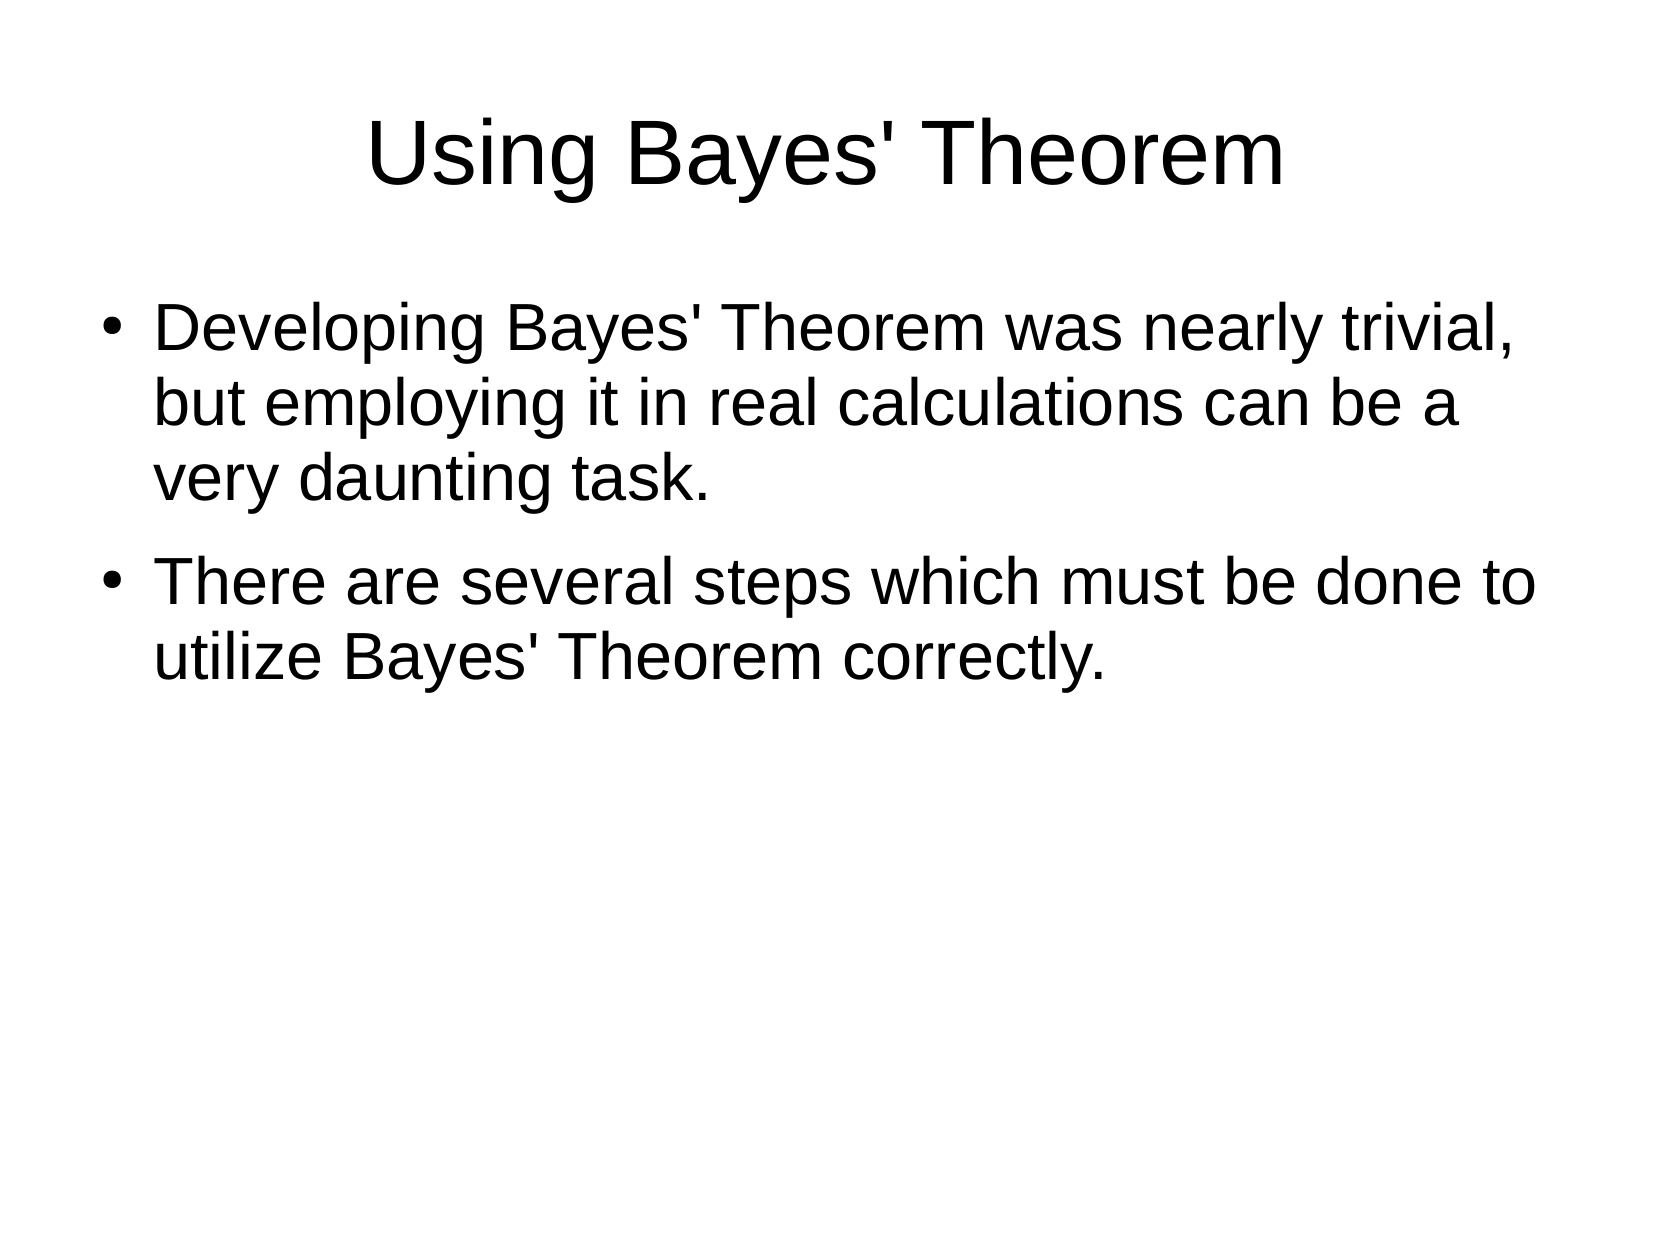

# Using Bayes' Theorem
Developing Bayes' Theorem was nearly trivial, but employing it in real calculations can be a very daunting task.
There are several steps which must be done to utilize Bayes' Theorem correctly.